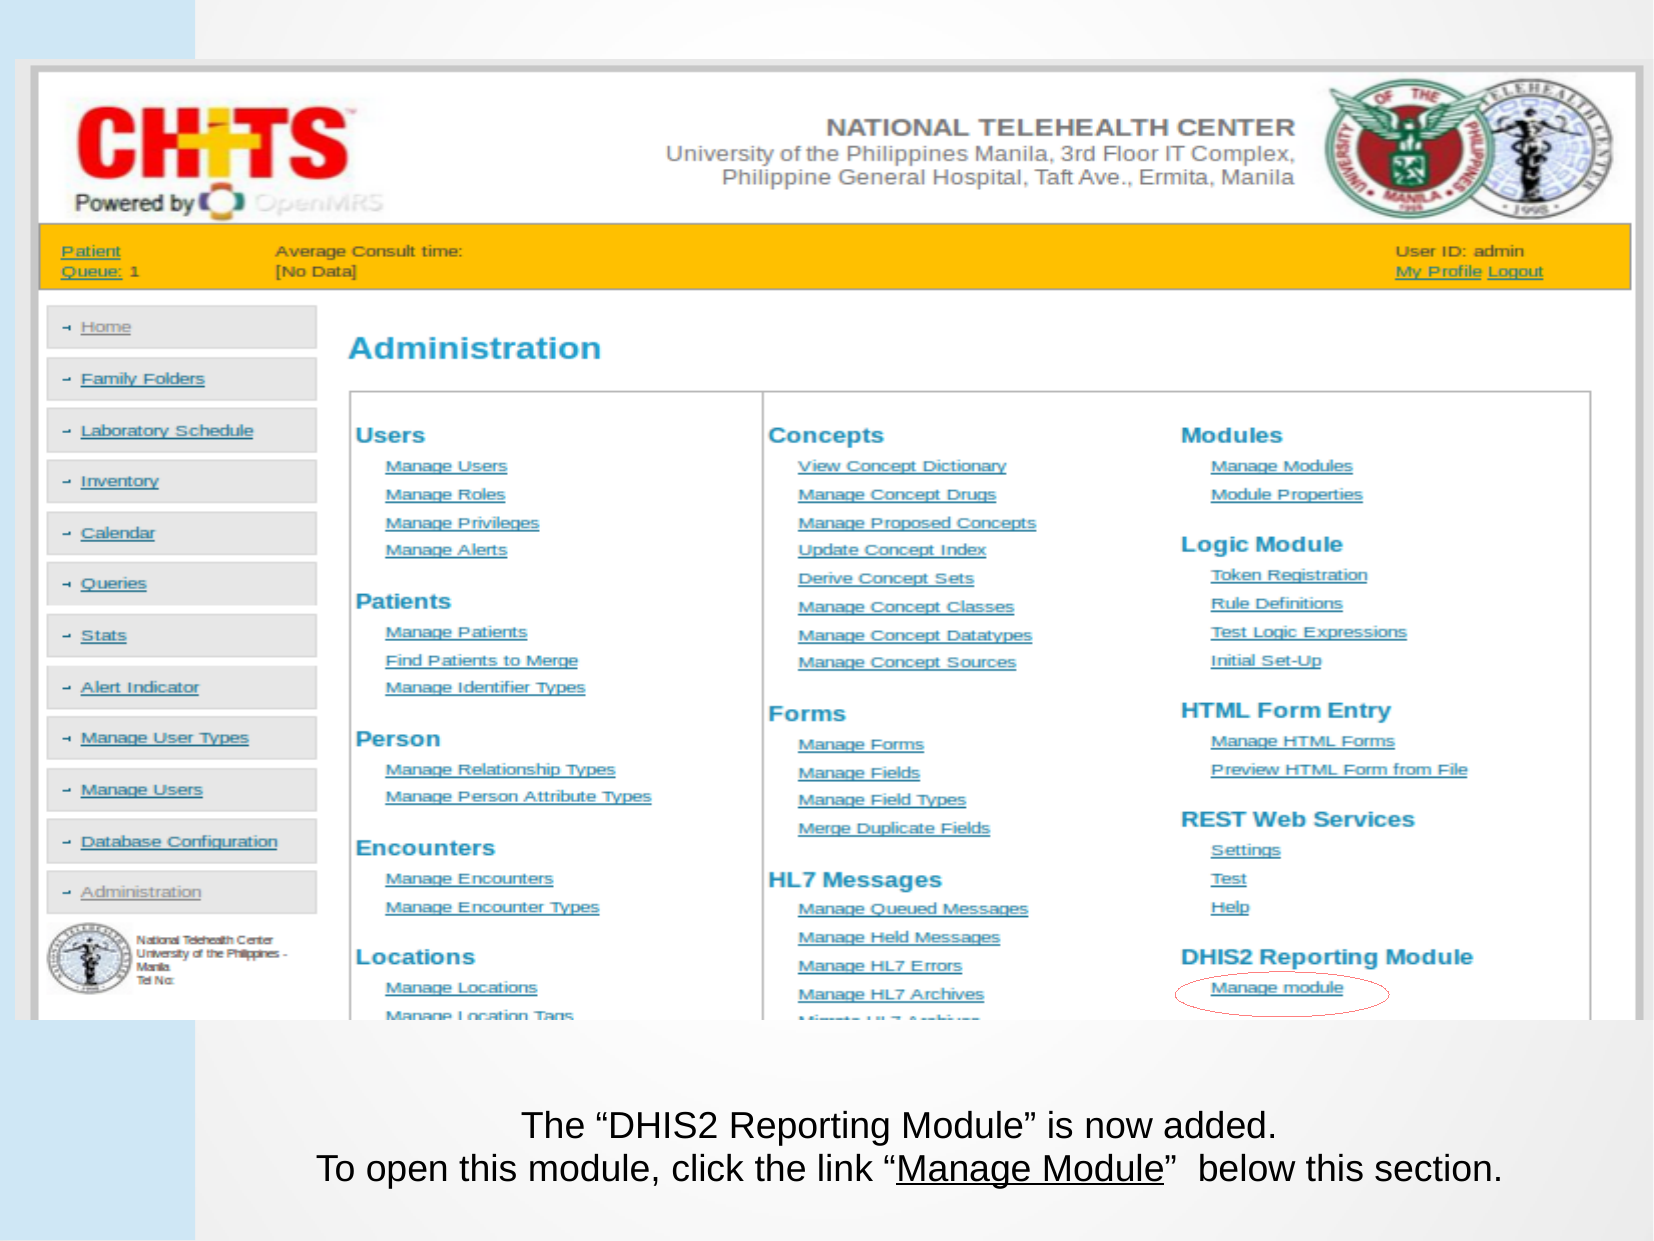

I.
A
C
C
E
S
S
# The “DHIS2 Reporting Module” is now added.
To open this module, click the link “Manage Module” below this section.